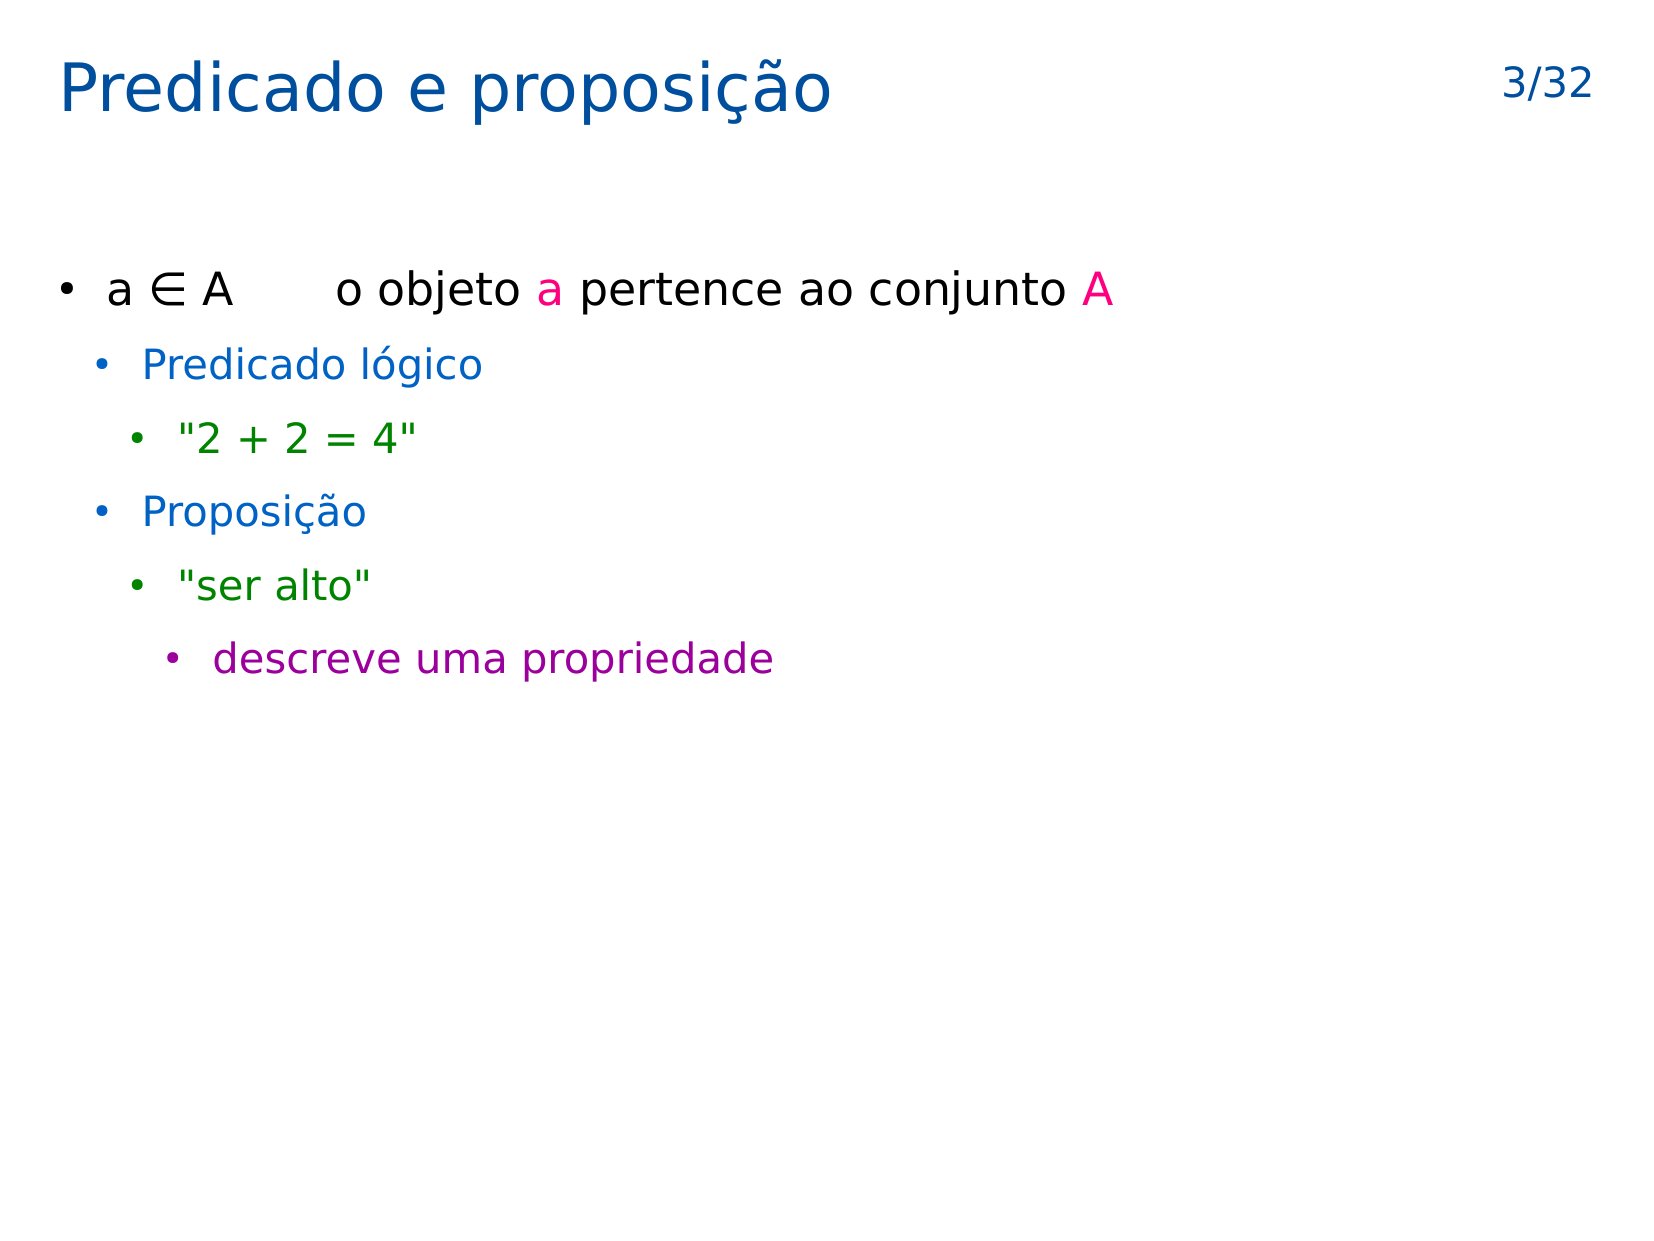

# Predicado e proposição
3
a ∈ A o objeto a pertence ao conjunto A
Predicado lógico
"2 + 2 = 4"
Proposição
"ser alto"
descreve uma propriedade